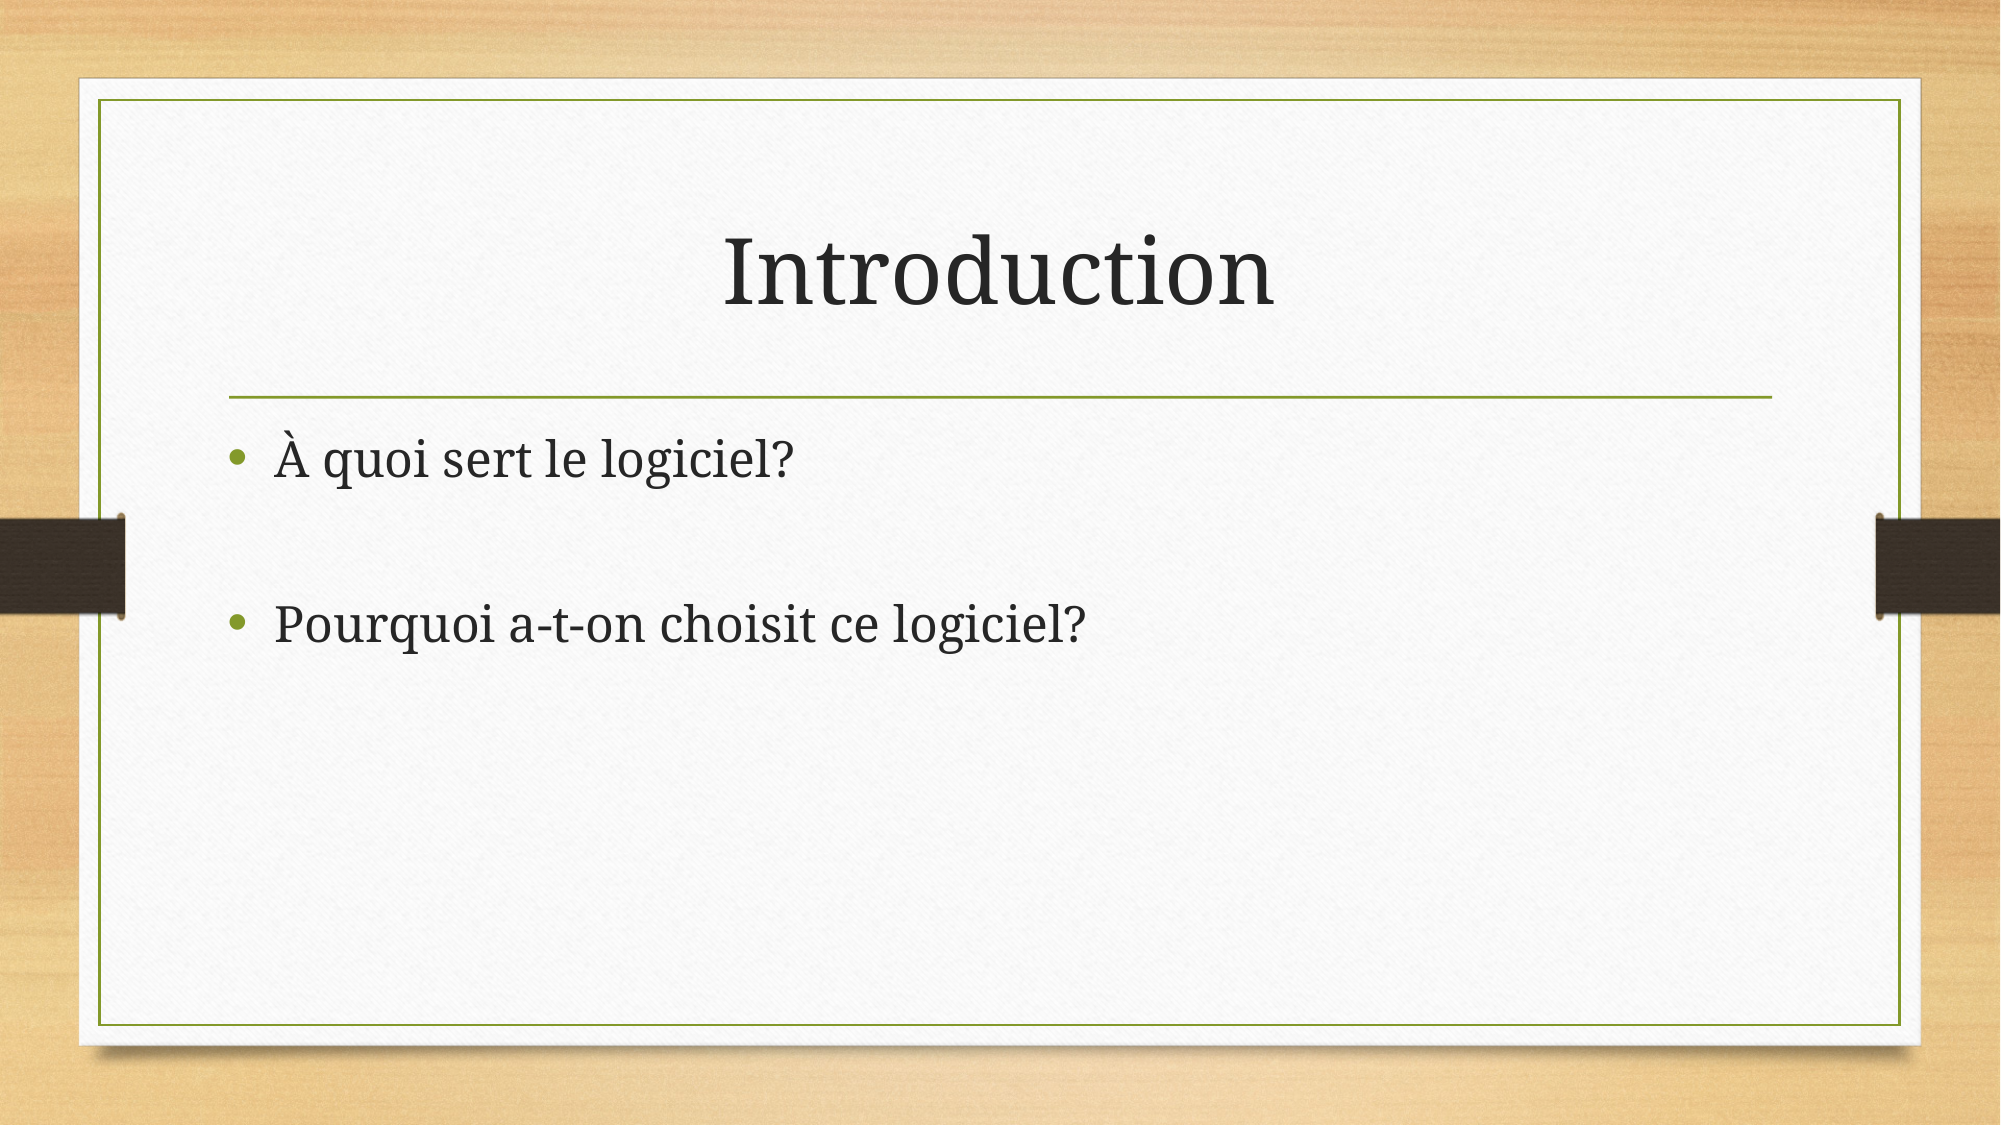

# Introduction
À quoi sert le logiciel?
Pourquoi a-t-on choisit ce logiciel?